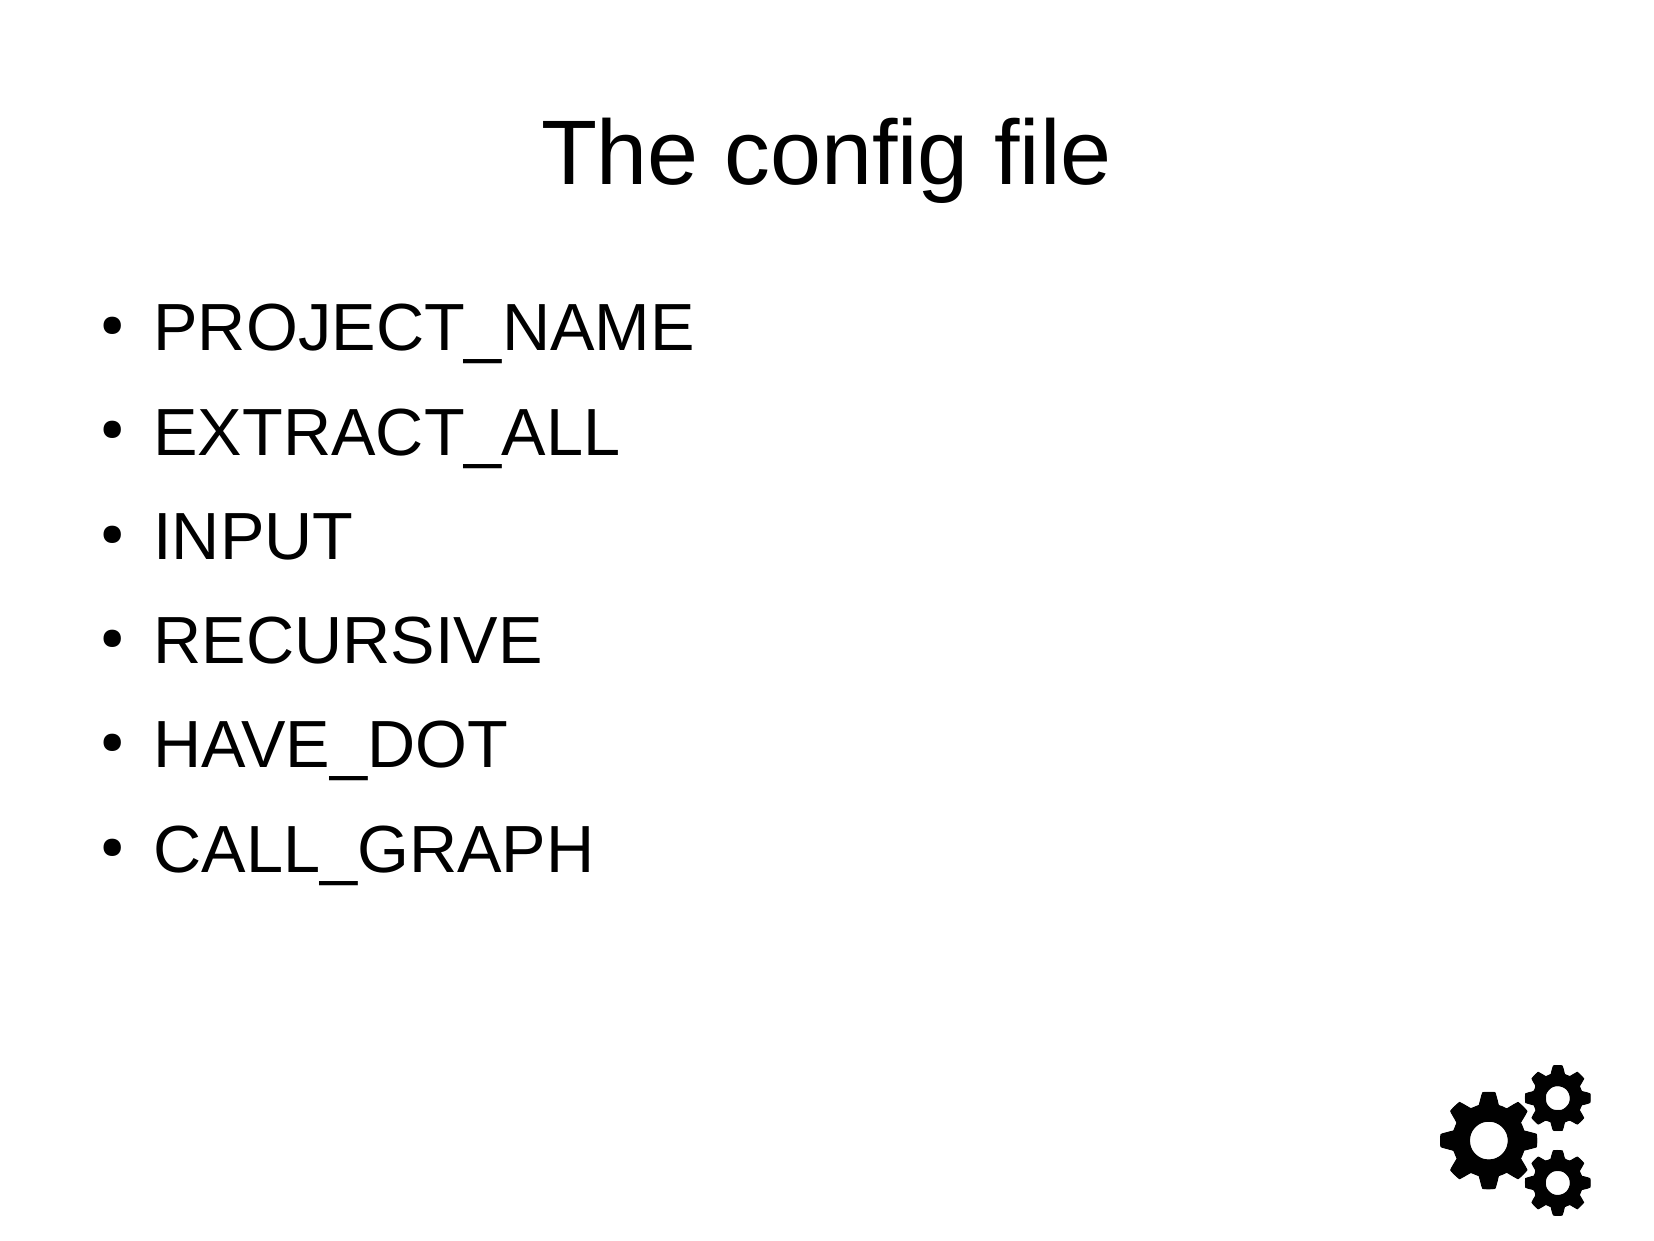

# The config file
PROJECT_NAME
EXTRACT_ALL
INPUT
RECURSIVE
HAVE_DOT
CALL_GRAPH